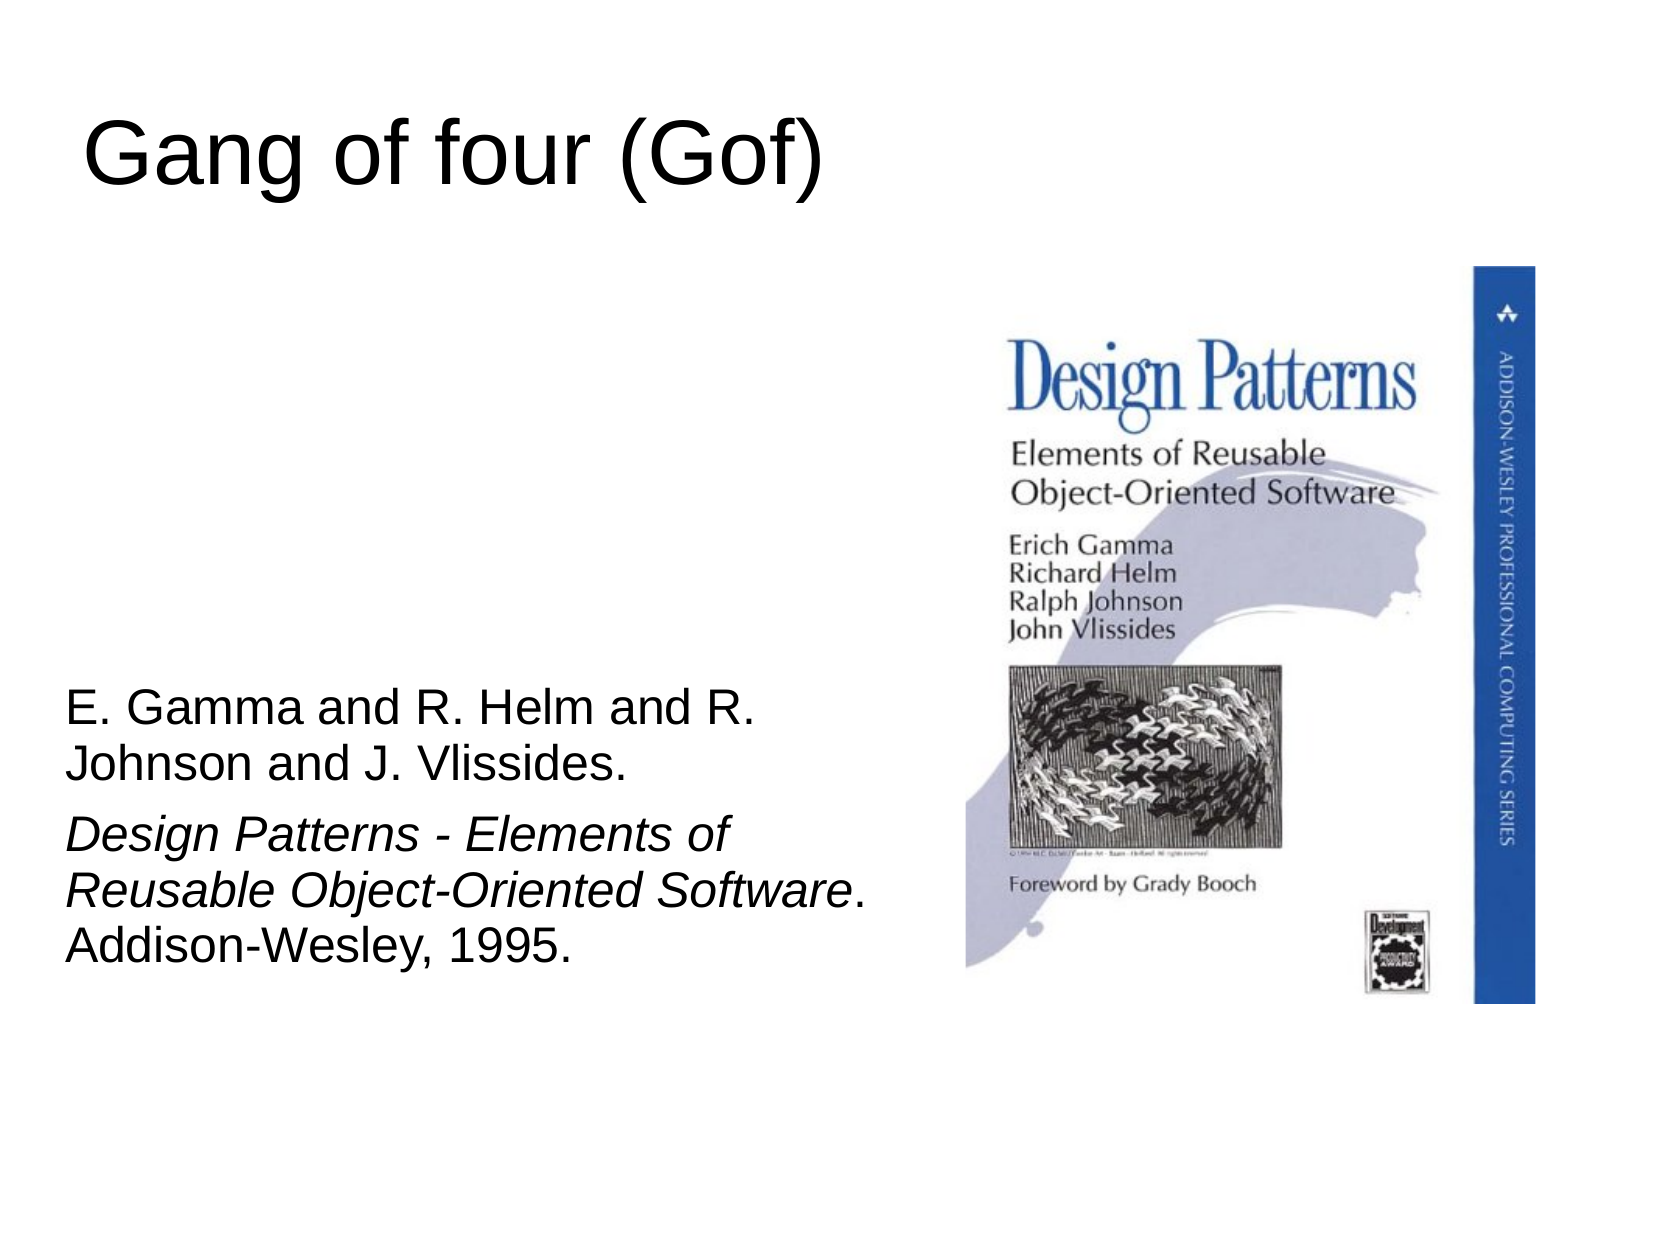

# Gang of four (Gof)
E. Gamma and R. Helm and R. Johnson and J. Vlissides.
Design Patterns - Elements of Reusable Object-Oriented Software. Addison-Wesley, 1995.